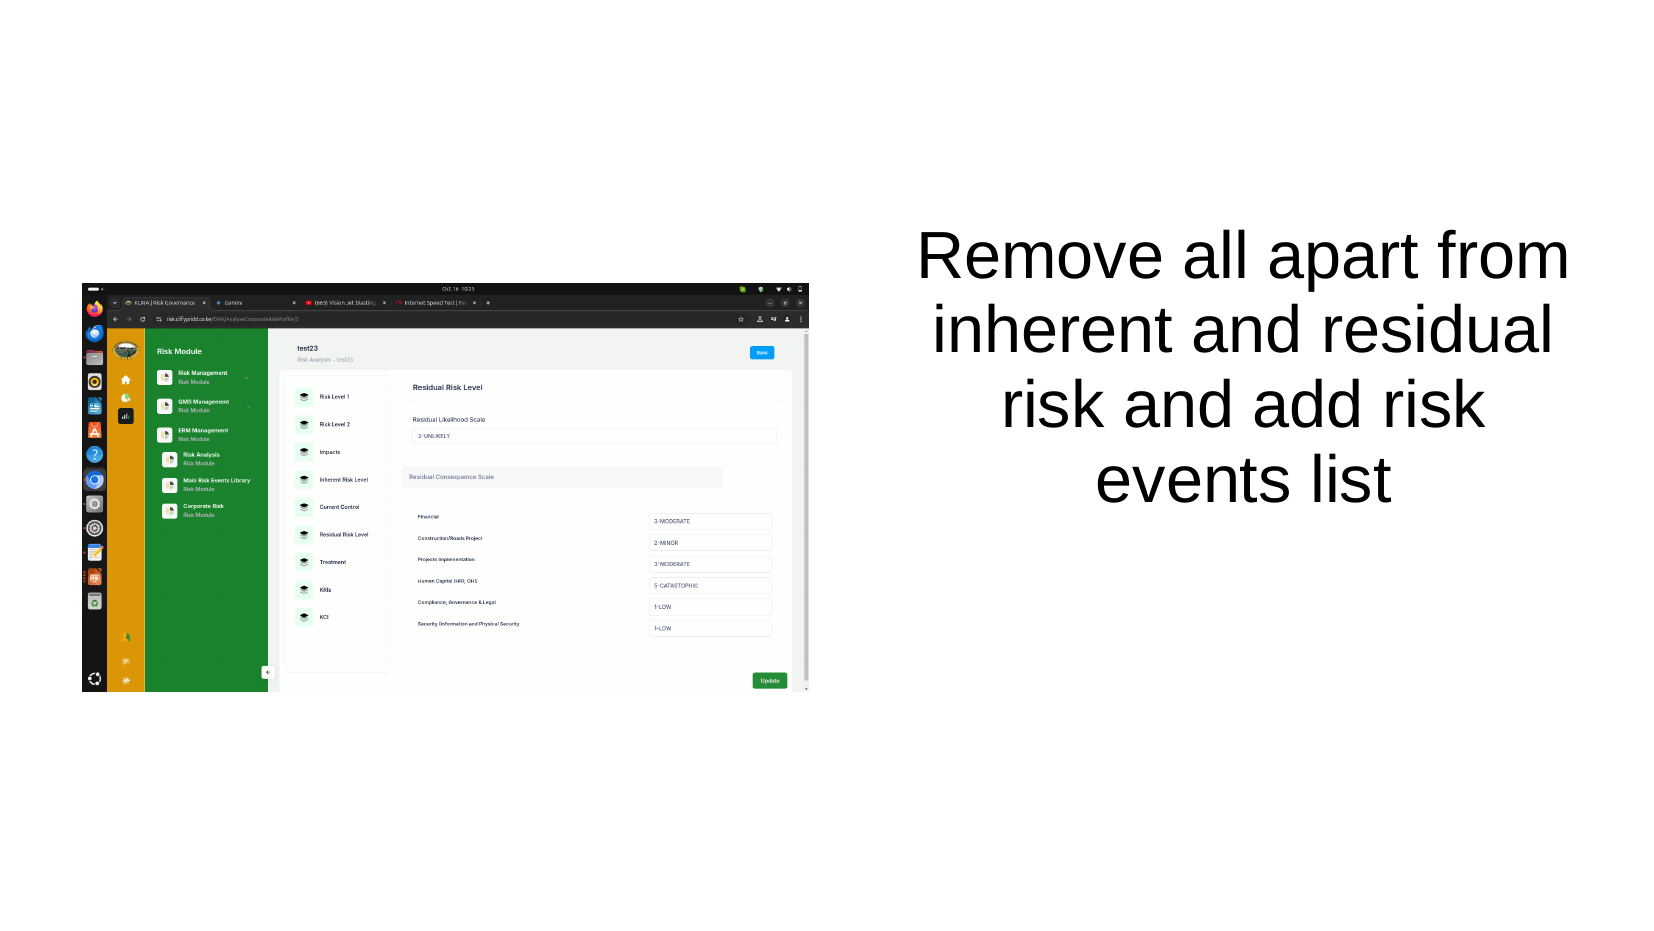

#
Remove all apart from inherent and residual risk and add risk events list